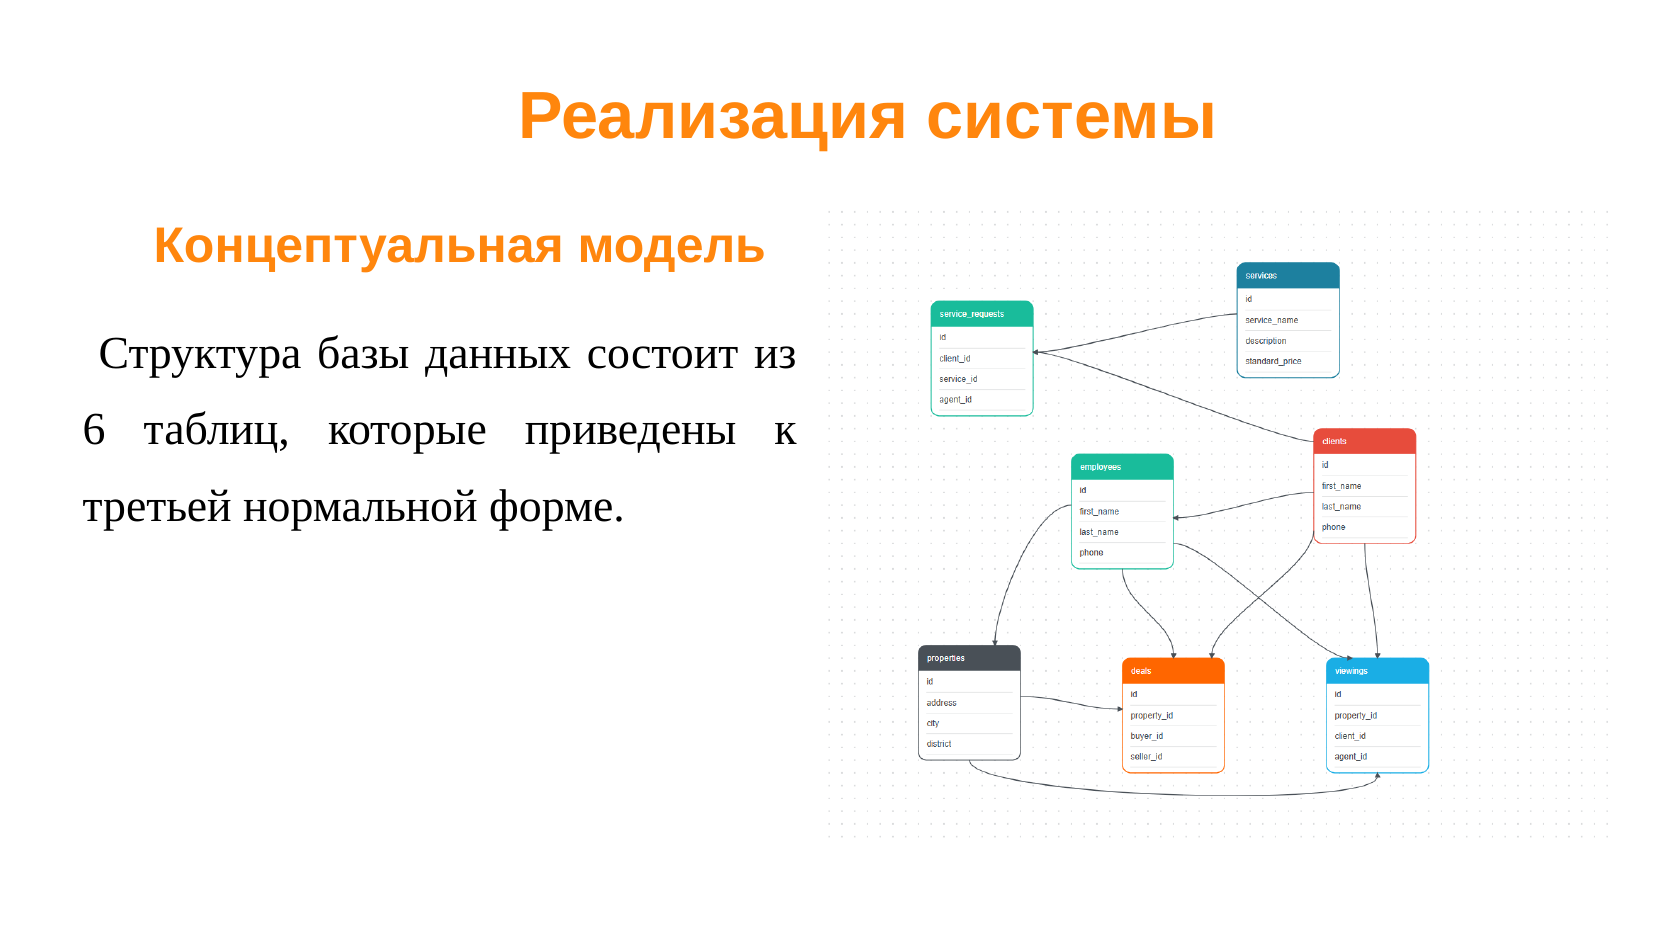

# Реализация системы
Концептуальная модель
 Структура базы данных состоит из 6 таблиц, которые приведены к третьей нормальной форме.